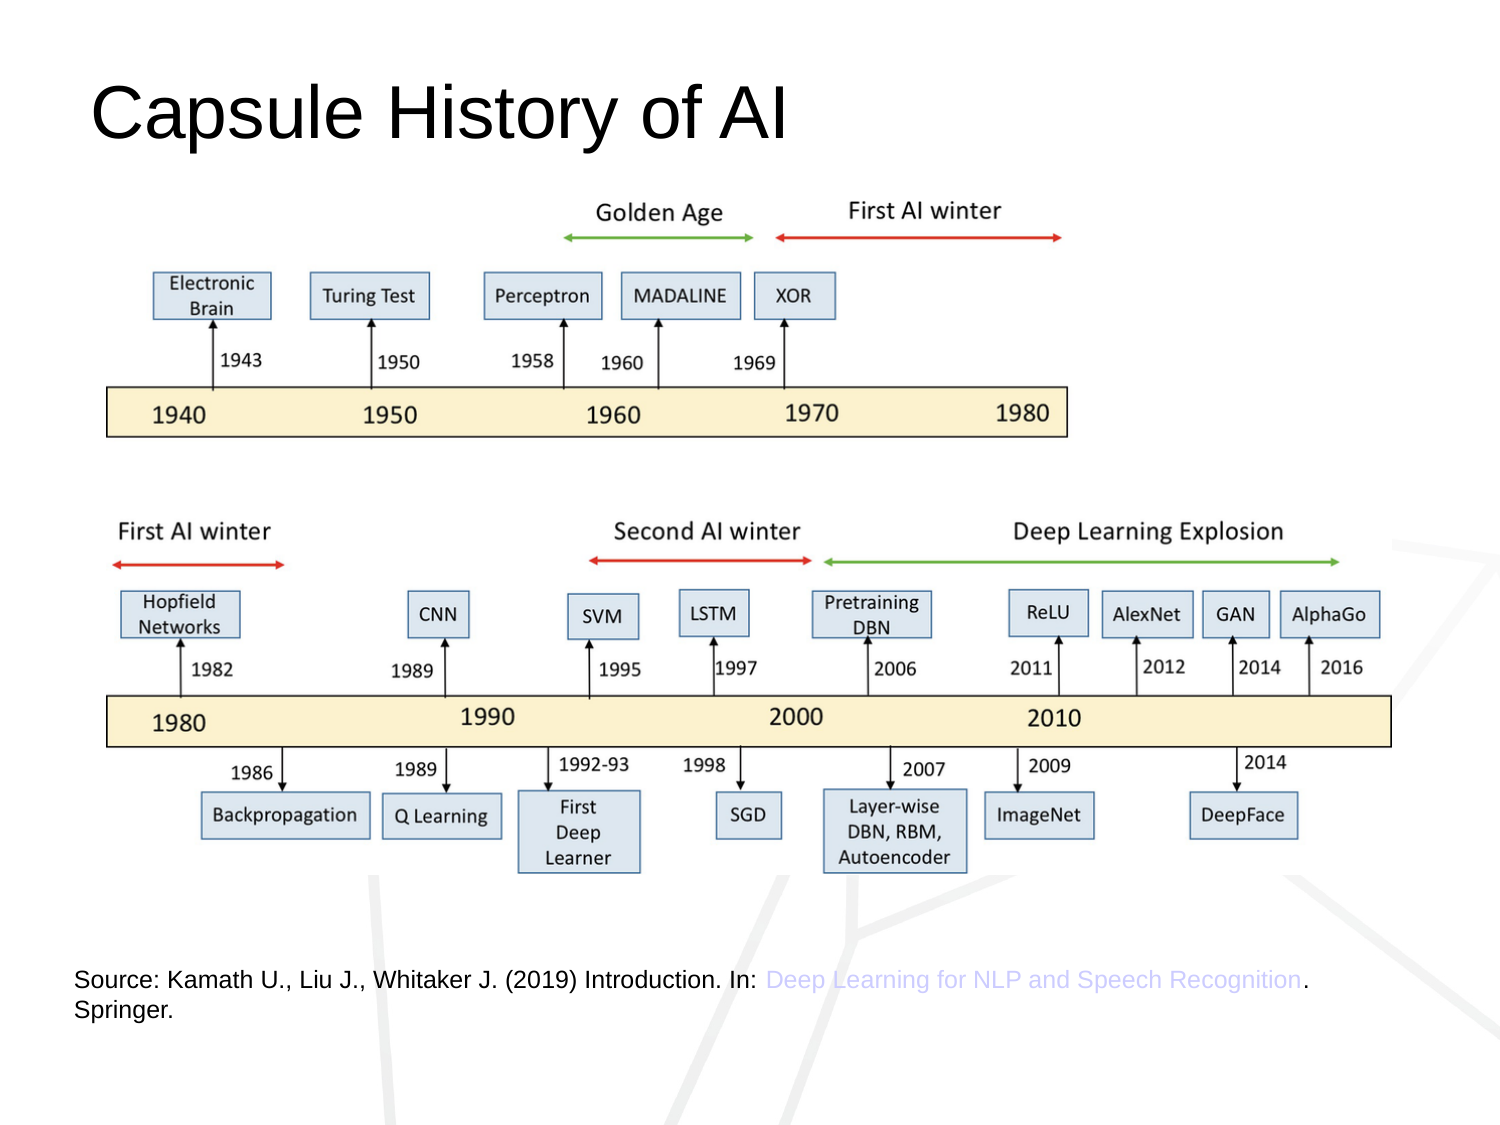

# Capsule History of AI
Source: Kamath U., Liu J., Whitaker J. (2019) Introduction. In: Deep Learning for NLP and Speech Recognition. Springer.